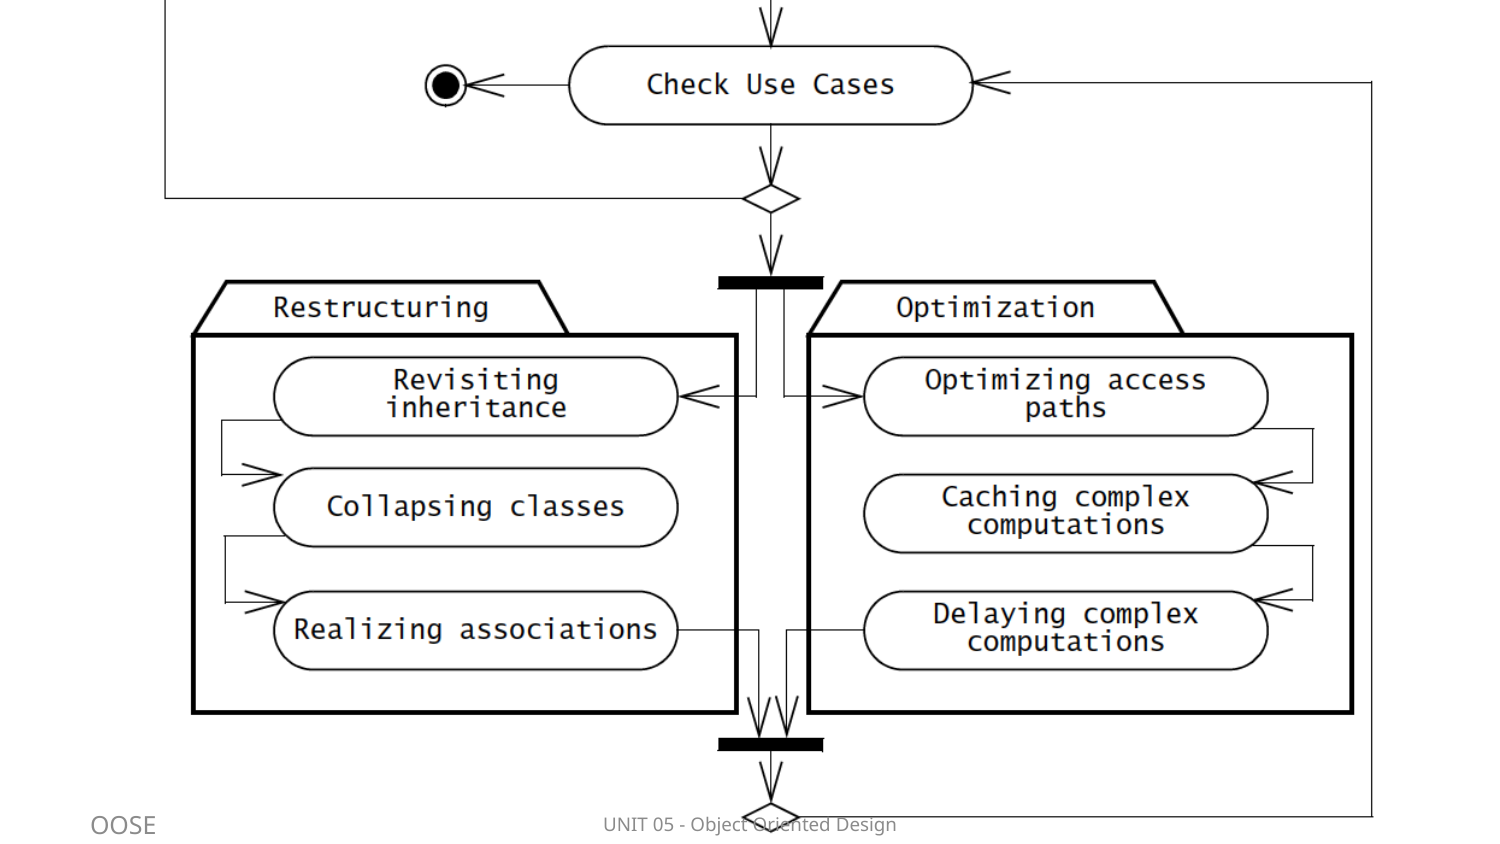

OOSE
UNIT 05 - Object Oriented Design